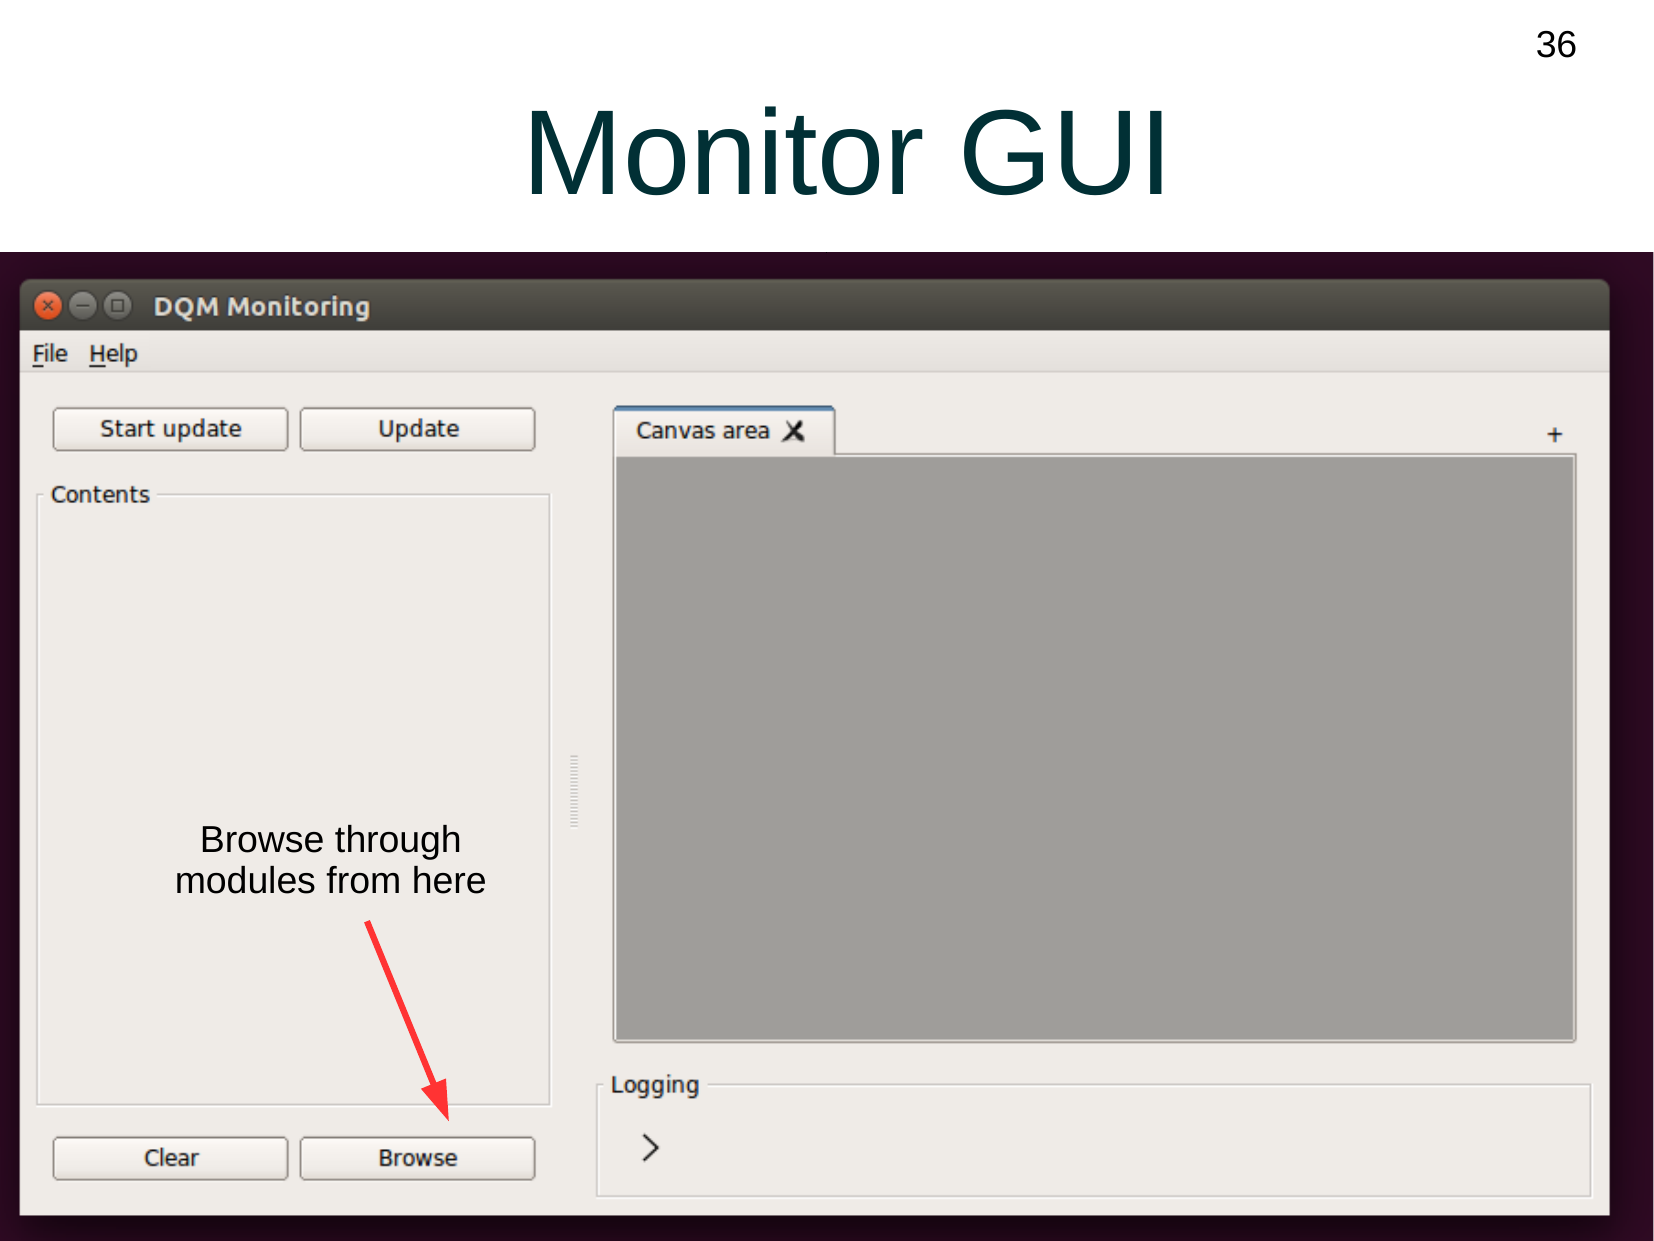

# Monitor GUI
Browse through modules from here